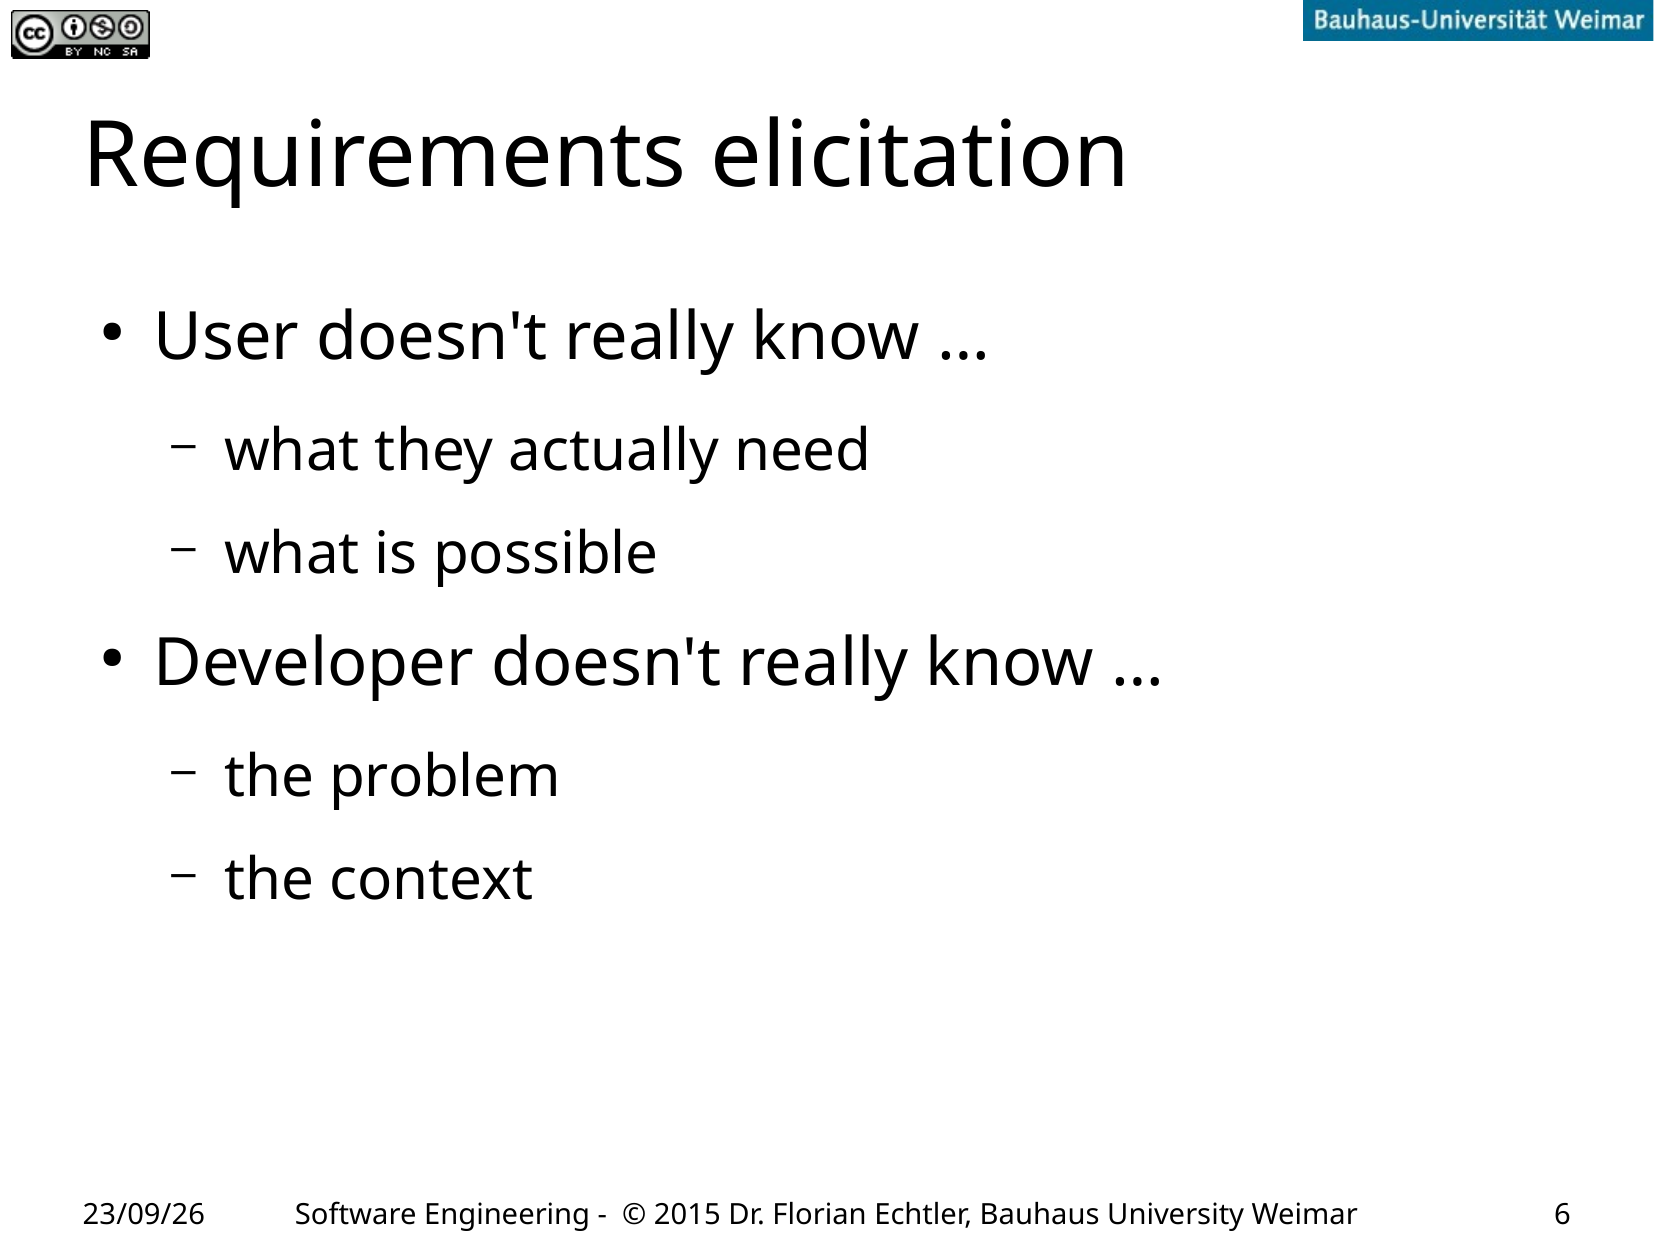

# Requirements elicitation
User doesn't really know …
what they actually need
what is possible
Developer doesn't really know …
the problem
the context
Software Engineering - © 2015 Dr. Florian Echtler, Bauhaus University Weimar
6